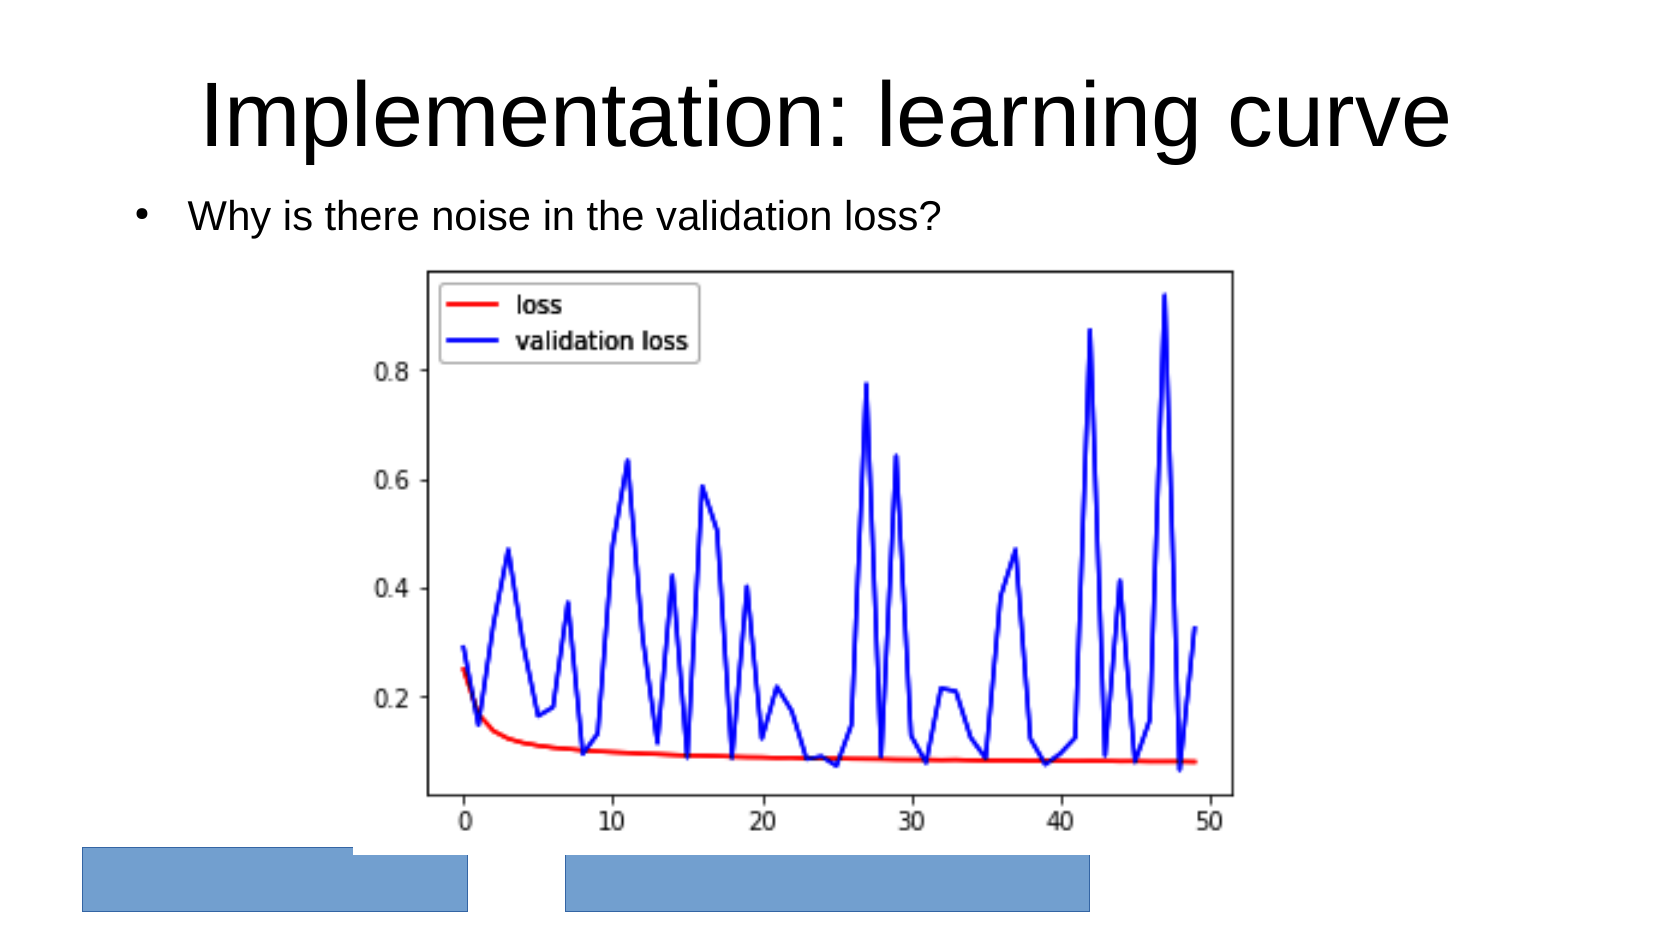

# Implementation: learning curve
Why is there noise in the validation loss?